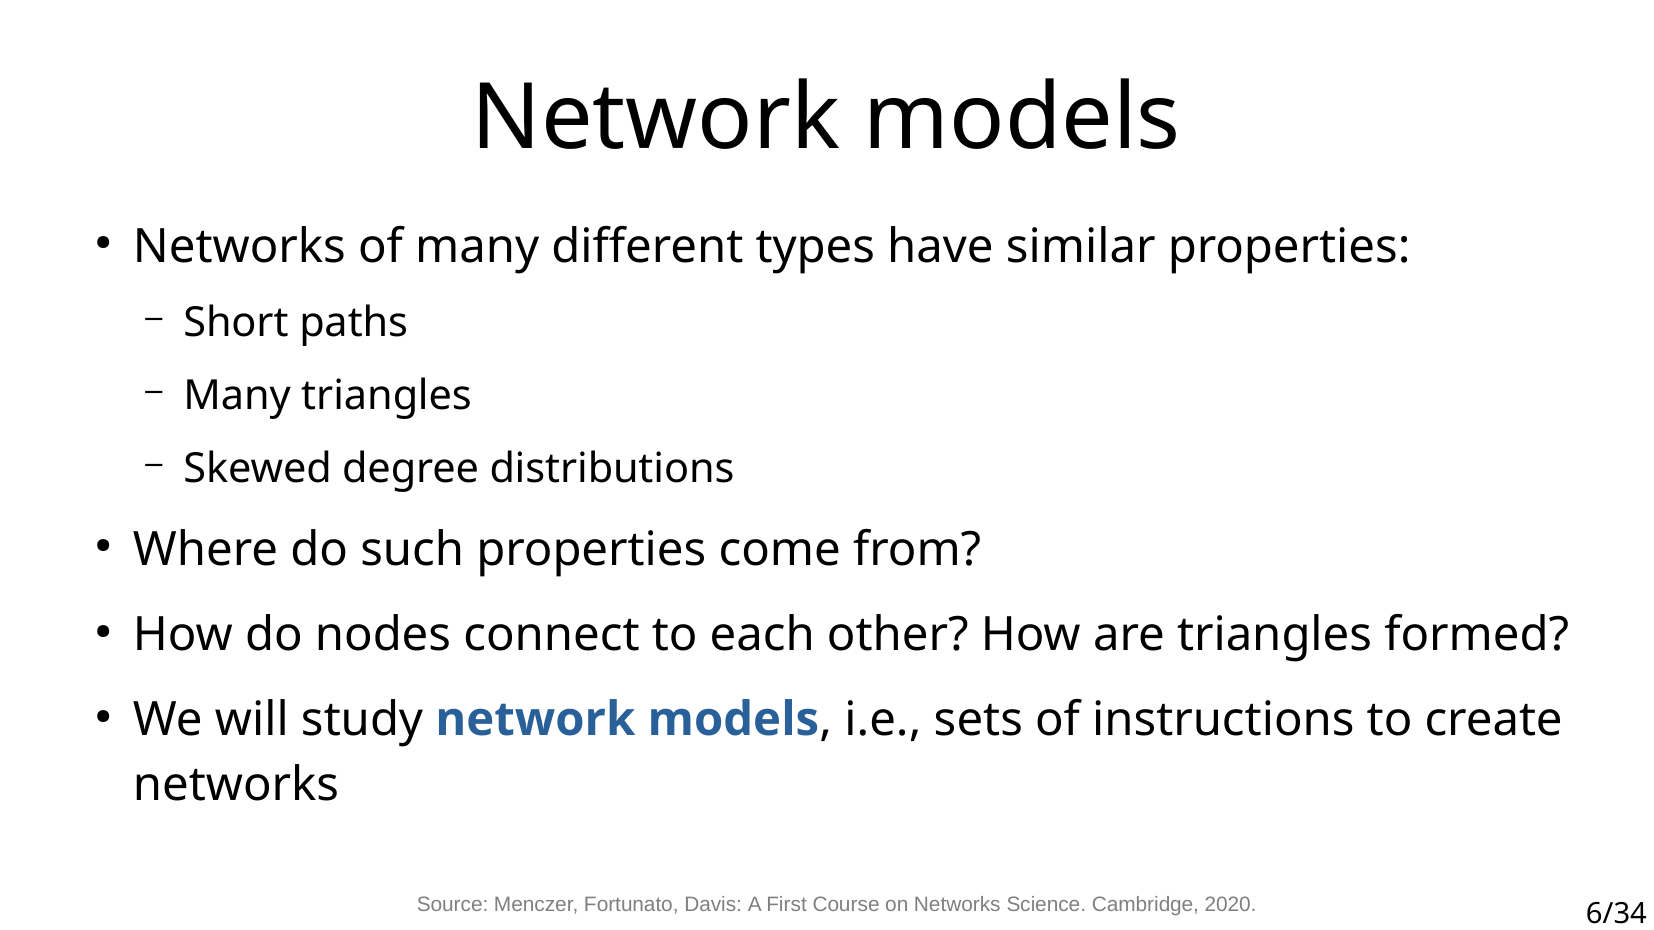

# Network models
Networks of many different types have similar properties:
Short paths
Many triangles
Skewed degree distributions
Where do such properties come from?
How do nodes connect to each other? How are triangles formed?
We will study network models, i.e., sets of instructions to create networks
Source: Menczer, Fortunato, Davis: A First Course on Networks Science. Cambridge, 2020.
6